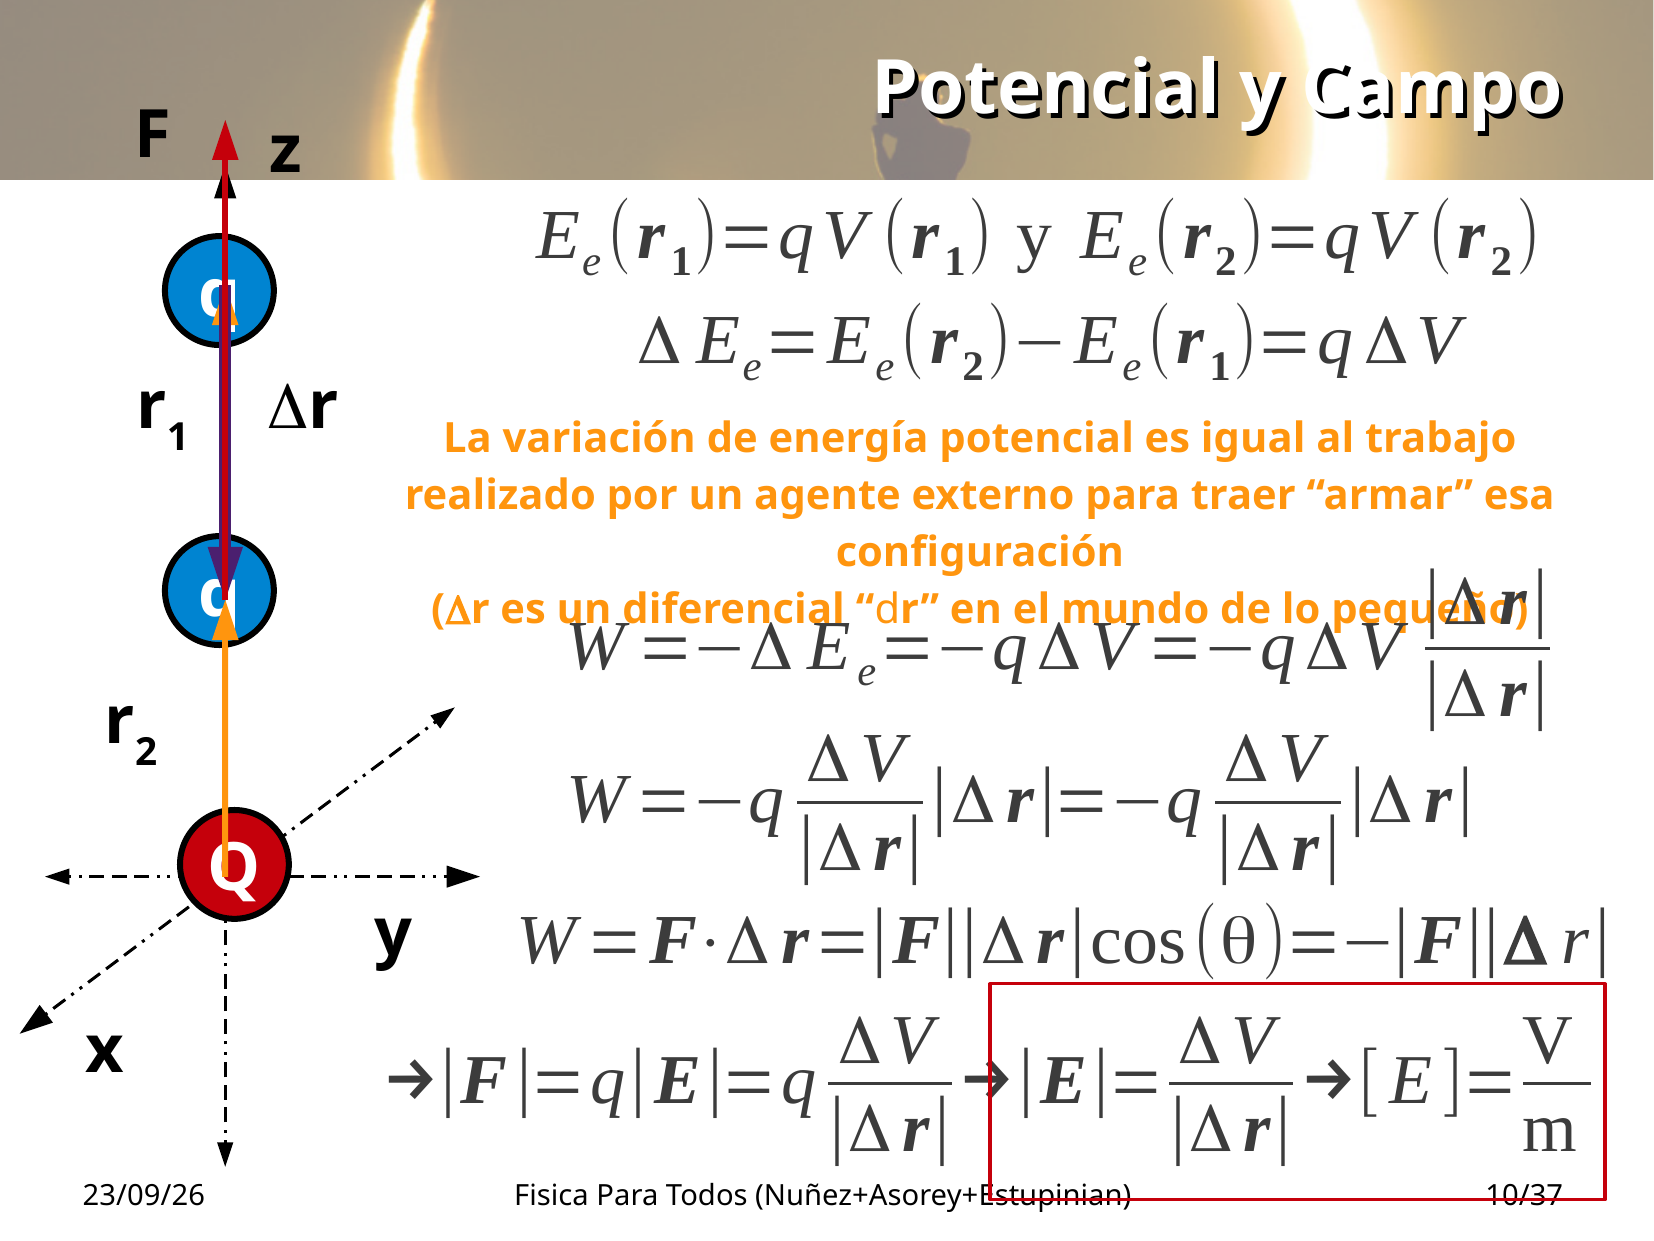

# Potencial y Campo
F
z
q
r1
Dr
La variación de energía potencial es igual al trabajo realizado por un agente externo para traer “armar” esa configuración
(Dr es un diferencial “dr” en el mundo de lo pequeño)
q
r2
Q
y
x
Fisica Para Todos (Nuñez+Asorey+Estupinian)
10